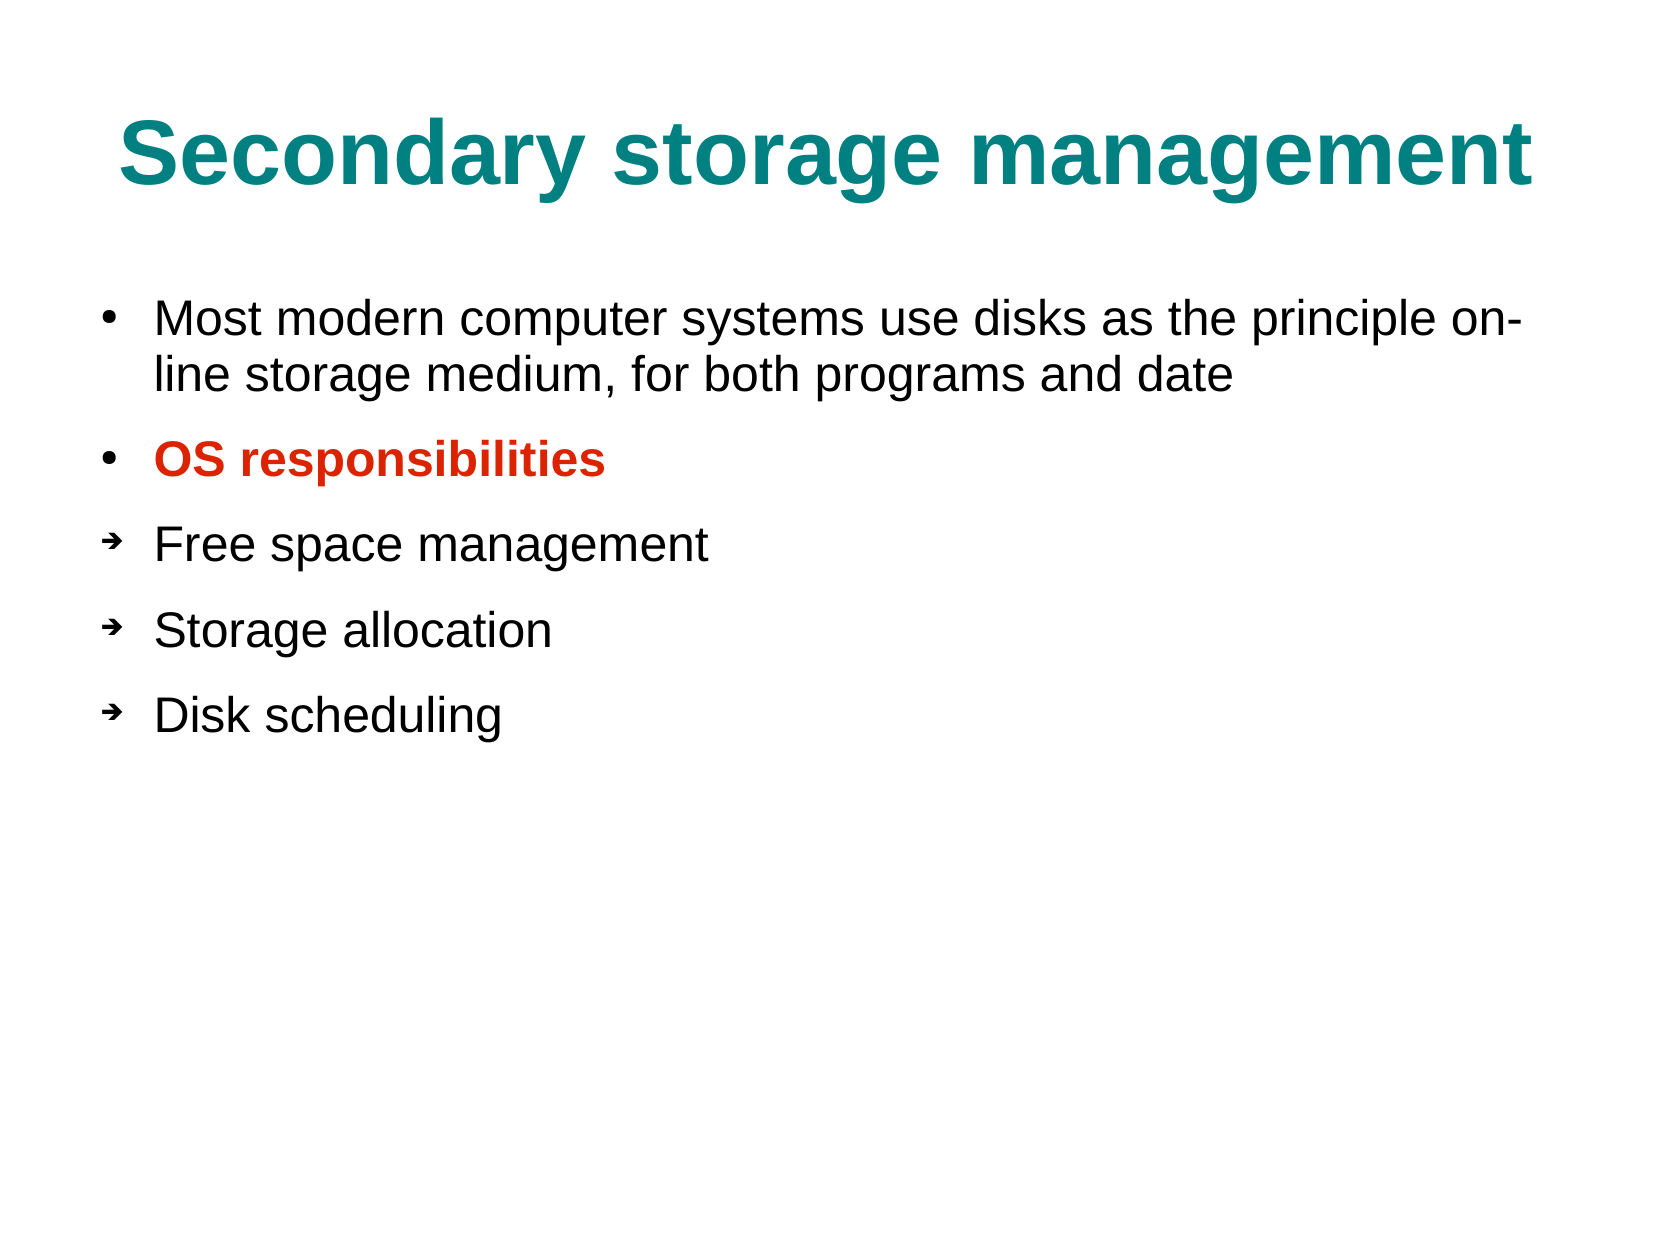

# Secondary storage management
Most modern computer systems use disks as the principle on-line storage medium, for both programs and date
OS responsibilities
Free space management
Storage allocation
Disk scheduling